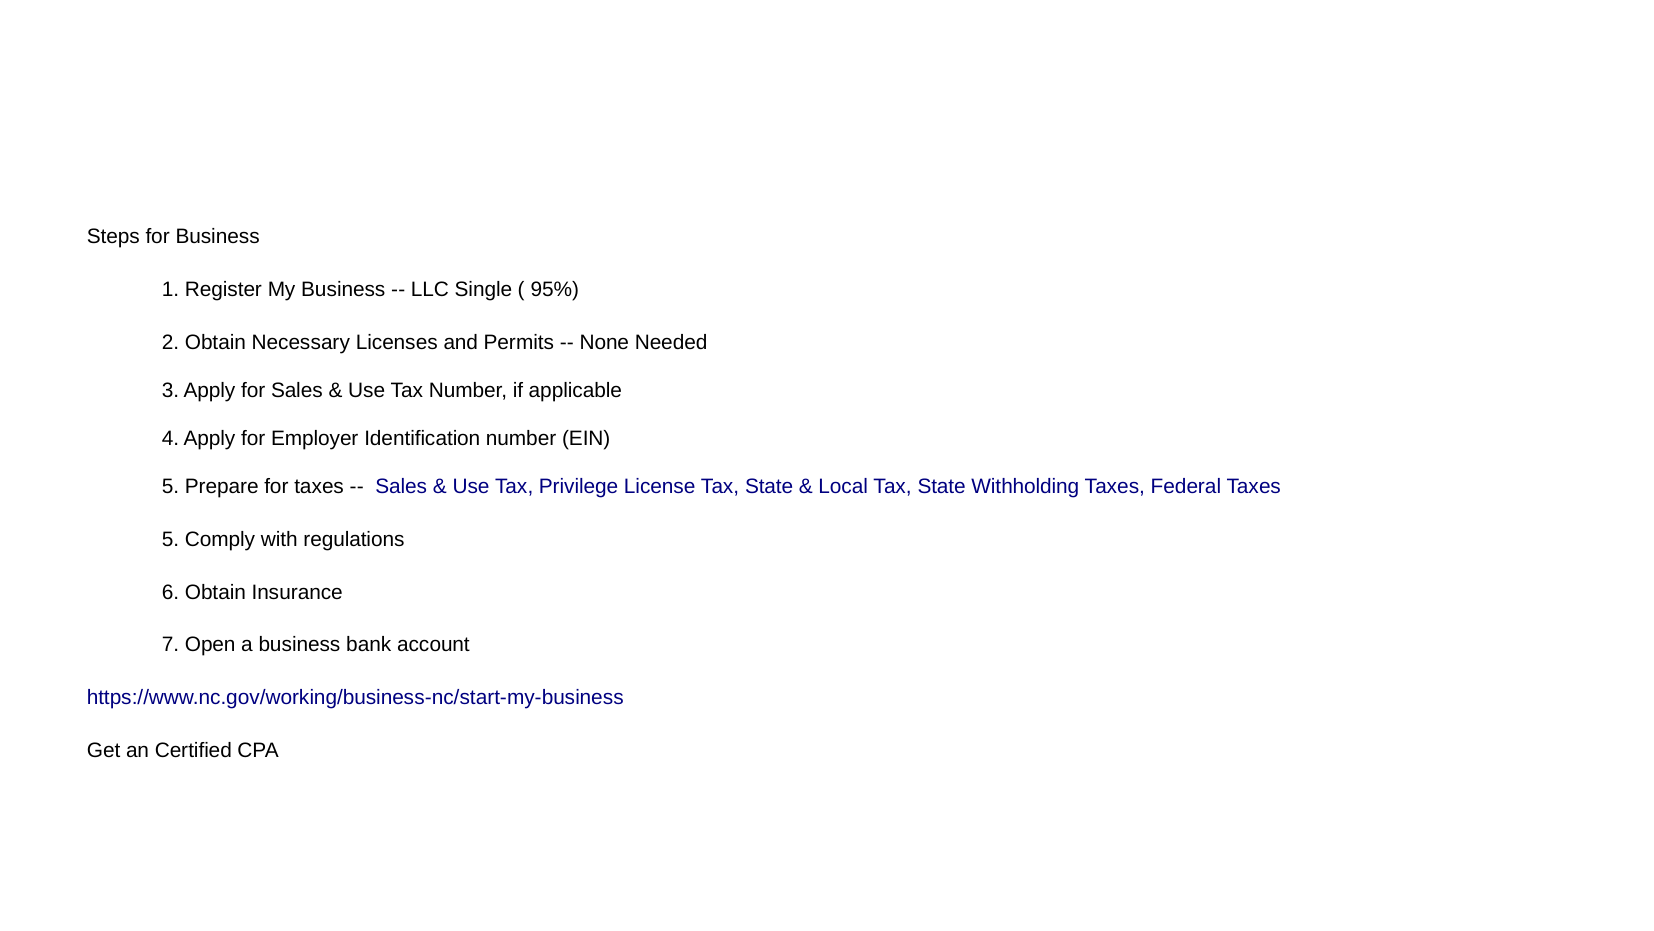

#
Steps for Business
 	1. Register My Business -- LLC Single ( 95%)
 	2. Obtain Necessary Licenses and Permits -- None Needed
 	3. Apply for Sales & Use Tax Number, if applicable
 	4. Apply for Employer Identification number (EIN)
 	5. Prepare for taxes --  Sales & Use Tax, Privilege License Tax, State & Local Tax, State Withholding Taxes, Federal Taxes
 	5. Comply with regulations
 	6. Obtain Insurance
 	7. Open a business bank account
https://www.nc.gov/working/business-nc/start-my-business
Get an Certified CPA